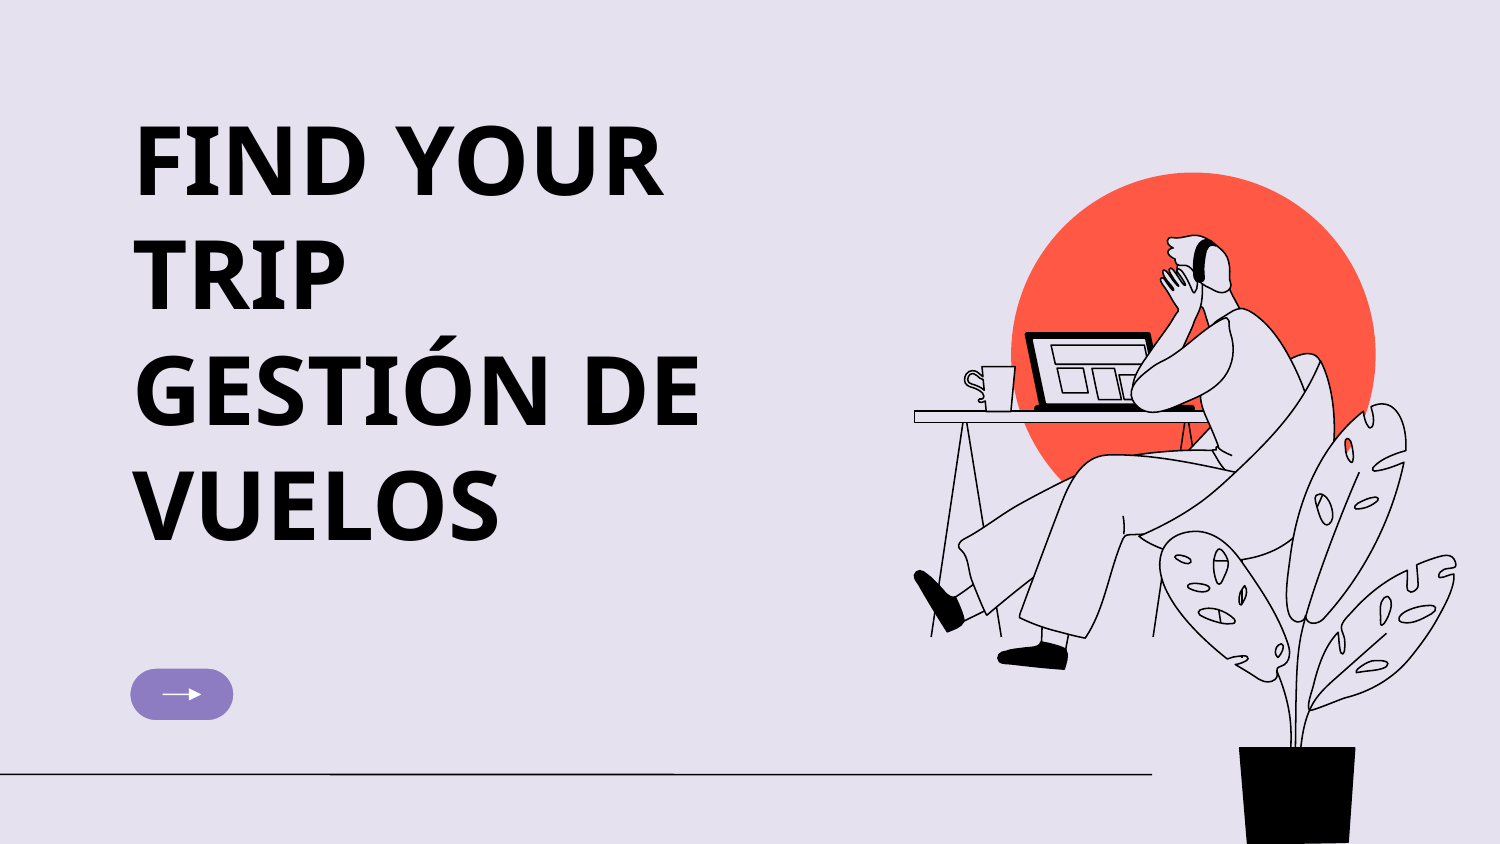

# FIND YOUR TRIP GESTIÓN DE VUELOS